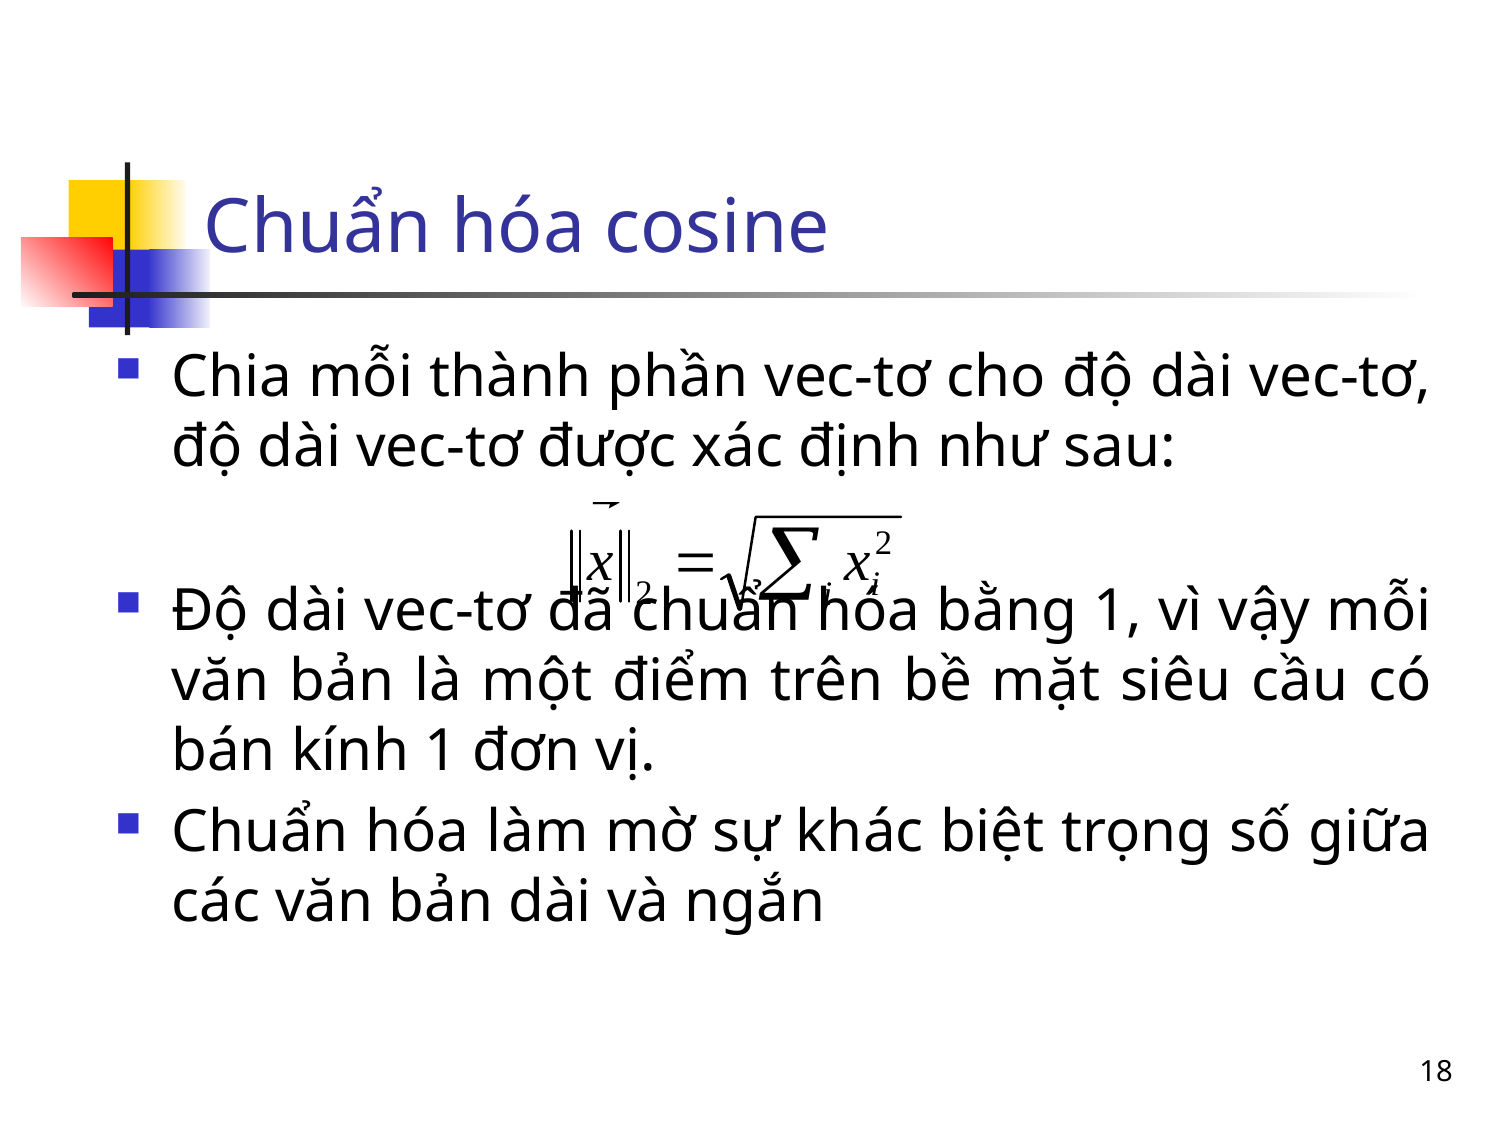

# Chuẩn hóa cosine
Chia mỗi thành phần vec-tơ cho độ dài vec-tơ, độ dài vec-tơ được xác định như sau:
Độ dài vec-tơ đã chuẩn hóa bằng 1, vì vậy mỗi văn bản là một điểm trên bề mặt siêu cầu có bán kính 1 đơn vị.
Chuẩn hóa làm mờ sự khác biệt trọng số giữa các văn bản dài và ngắn